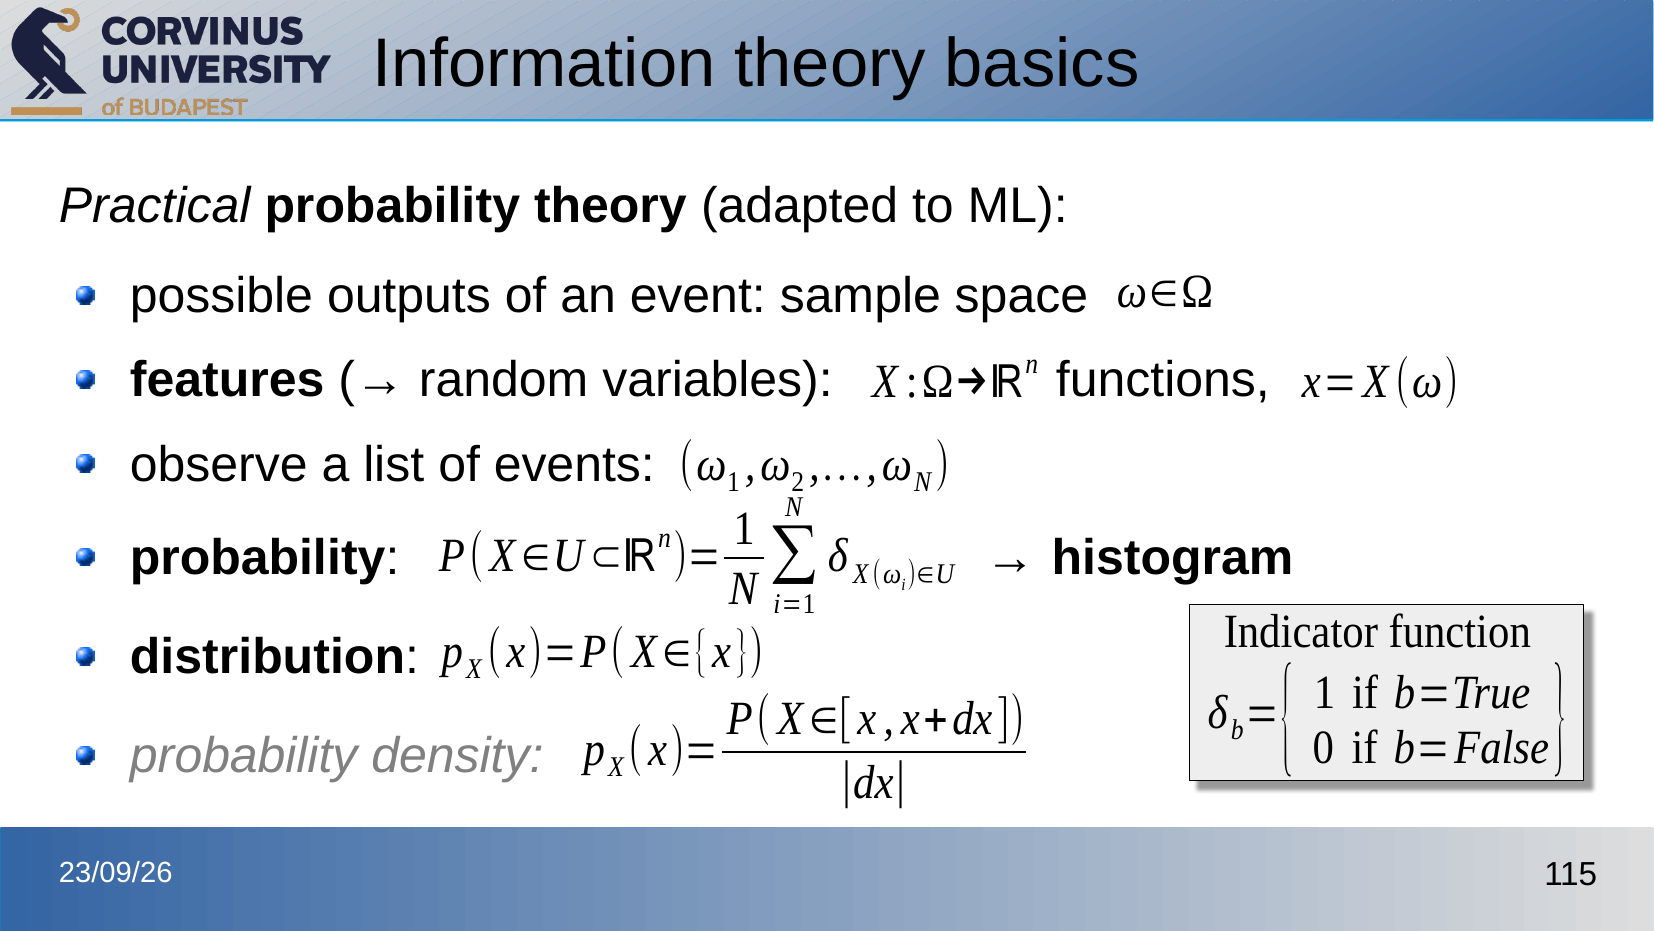

# Information theory basics
Practical probability theory (adapted to ML):
possible outputs of an event: sample space
features (→ random variables): functions,
observe a list of events:
probability: → histogram
distribution:
probability density: